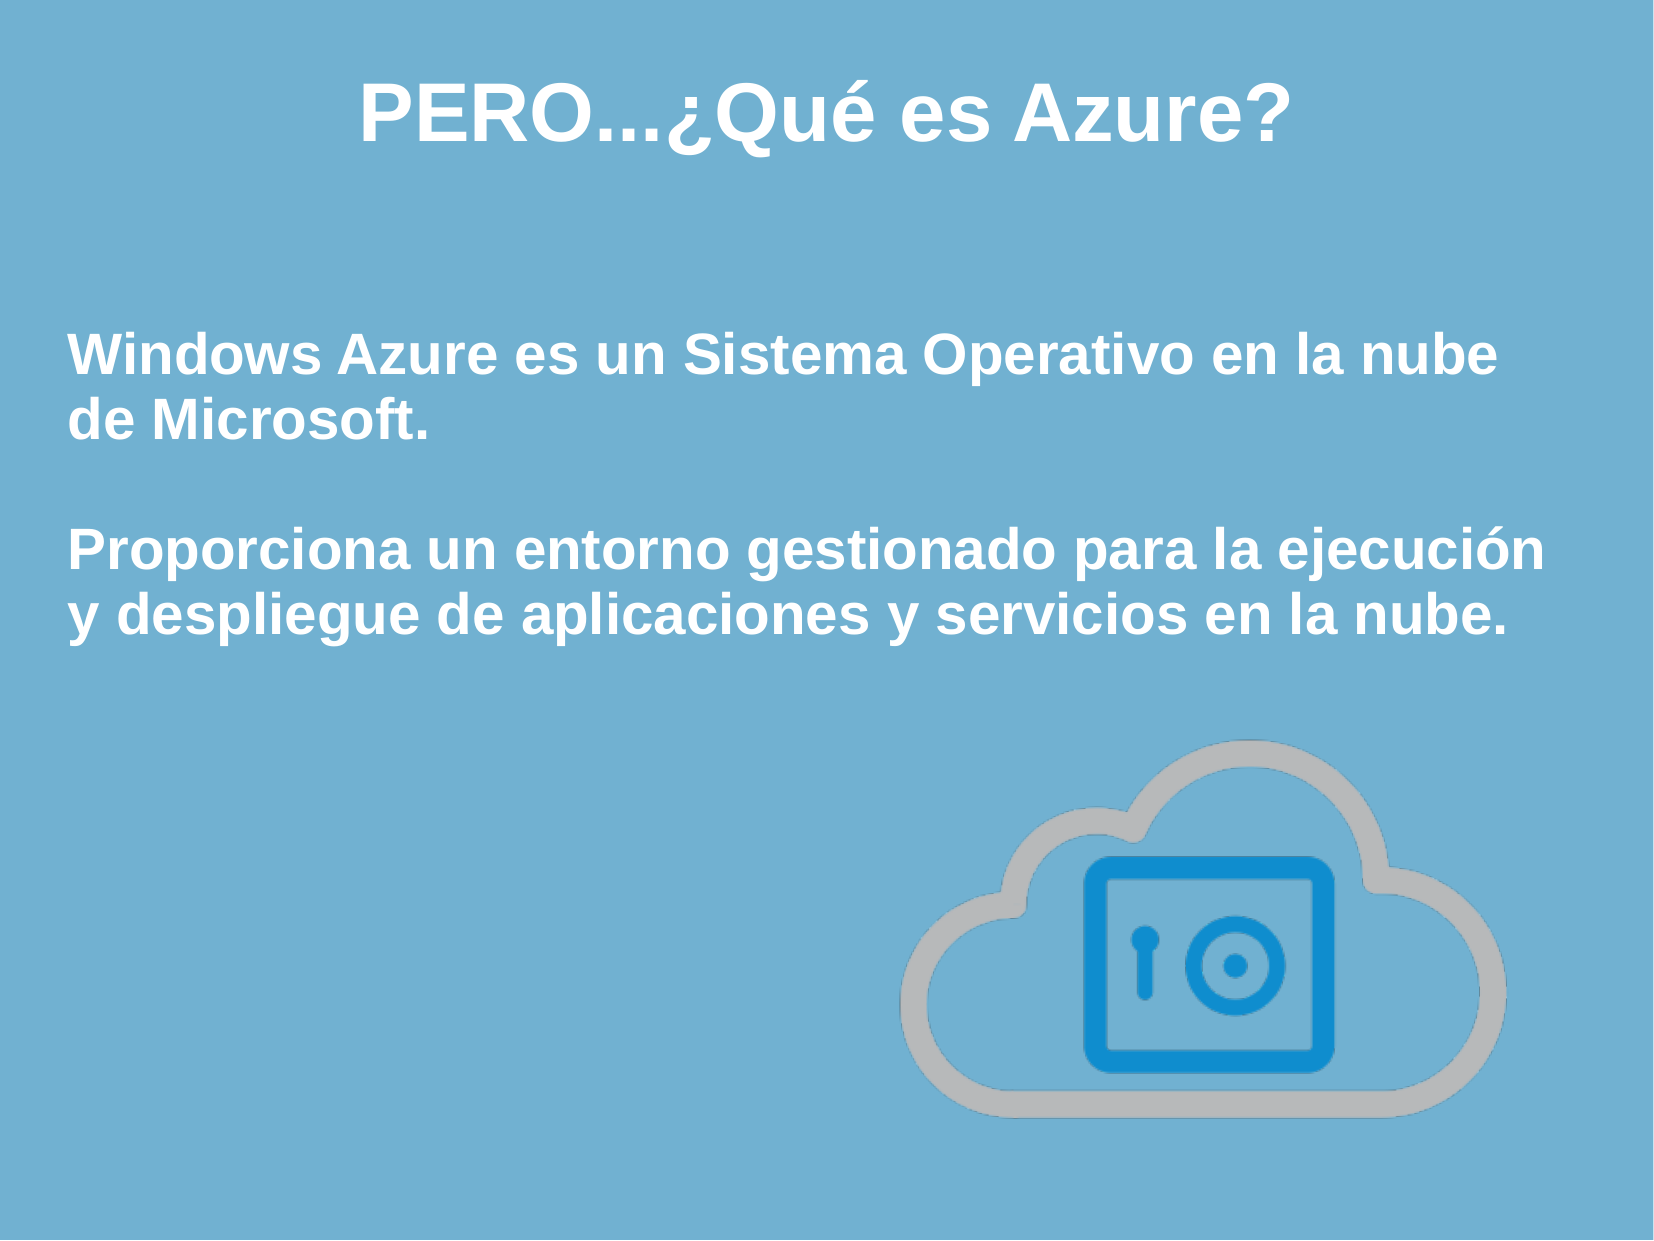

PERO...¿Qué es Azure?
Windows Azure es un Sistema Operativo en la nube de Microsoft.
Proporciona un entorno gestionado para la ejecución y despliegue de aplicaciones y servicios en la nube.